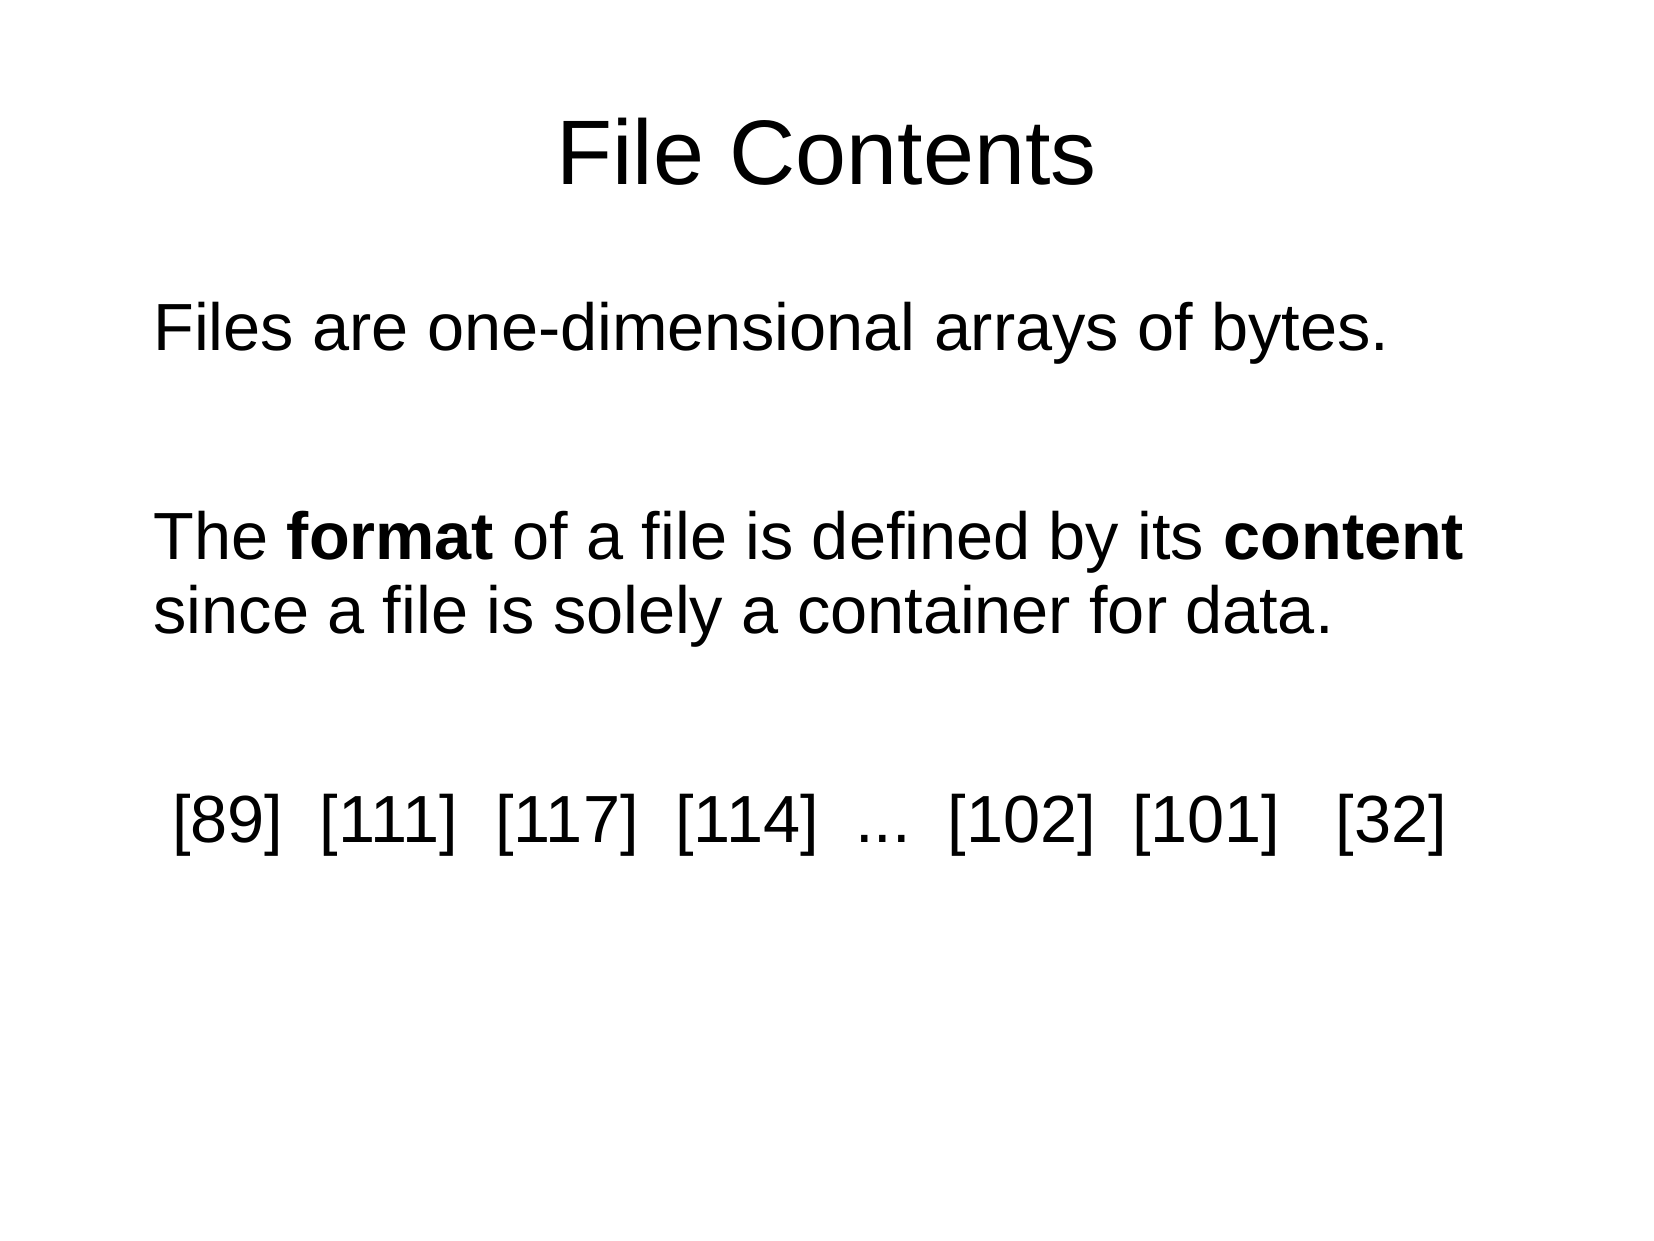

# File Contents
Files are one-dimensional arrays of bytes.
The format of a file is defined by its content since a file is solely a container for data.
 [89] [111] [117] [114] ... [102] [101] [32]